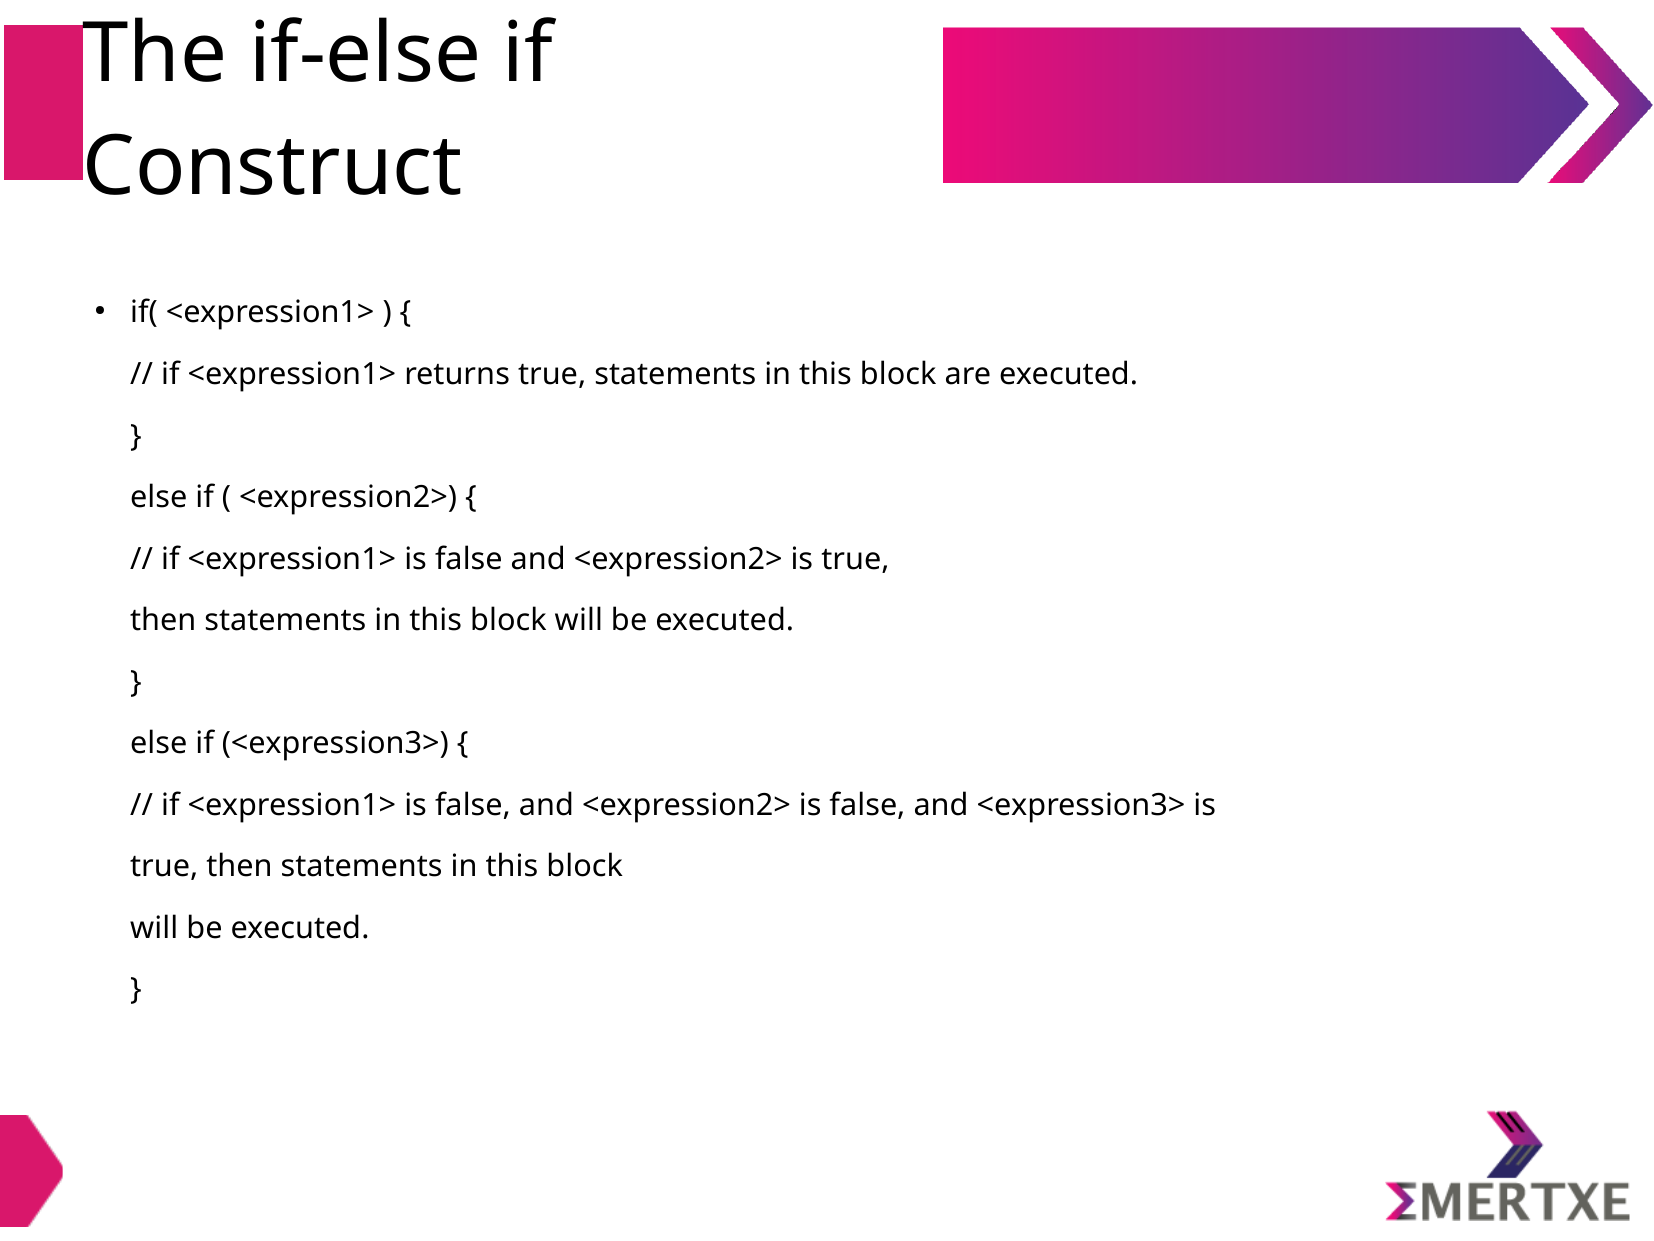

# The if-else if Construct
if( <expression1> ) {
// if <expression1> returns true, statements in this block are executed.
}
else if ( <expression2>) {
// if <expression1> is false and <expression2> is true,
then statements in this block will be executed.
}
else if (<expression3>) {
// if <expression1> is false, and <expression2> is false, and <expression3> is
true, then statements in this block
will be executed.
}